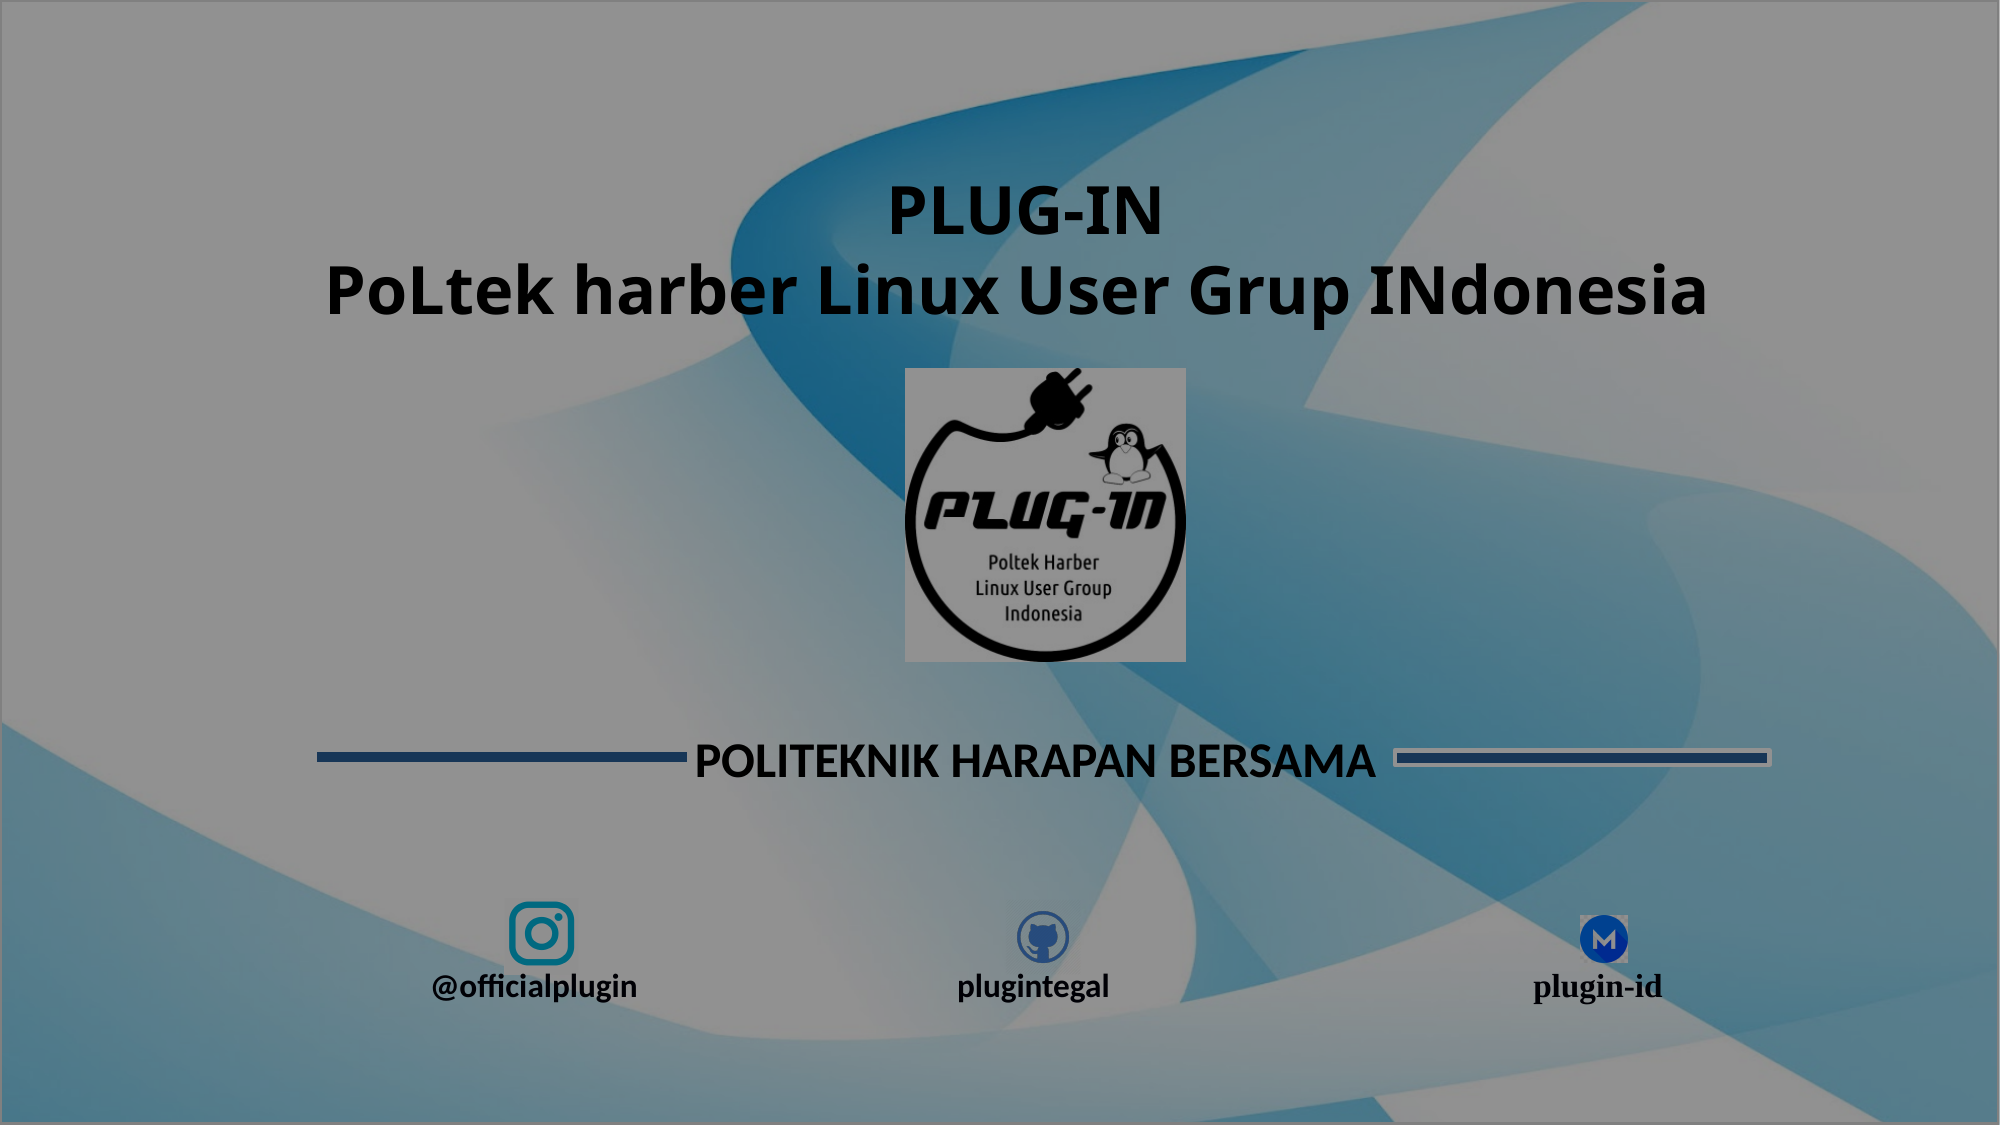

PLUG-IN
PoLtek harber Linux User Grup INdonesia
POLITEKNIK HARAPAN BERSAMA
plugintegal
@officialplugin
plugin-id